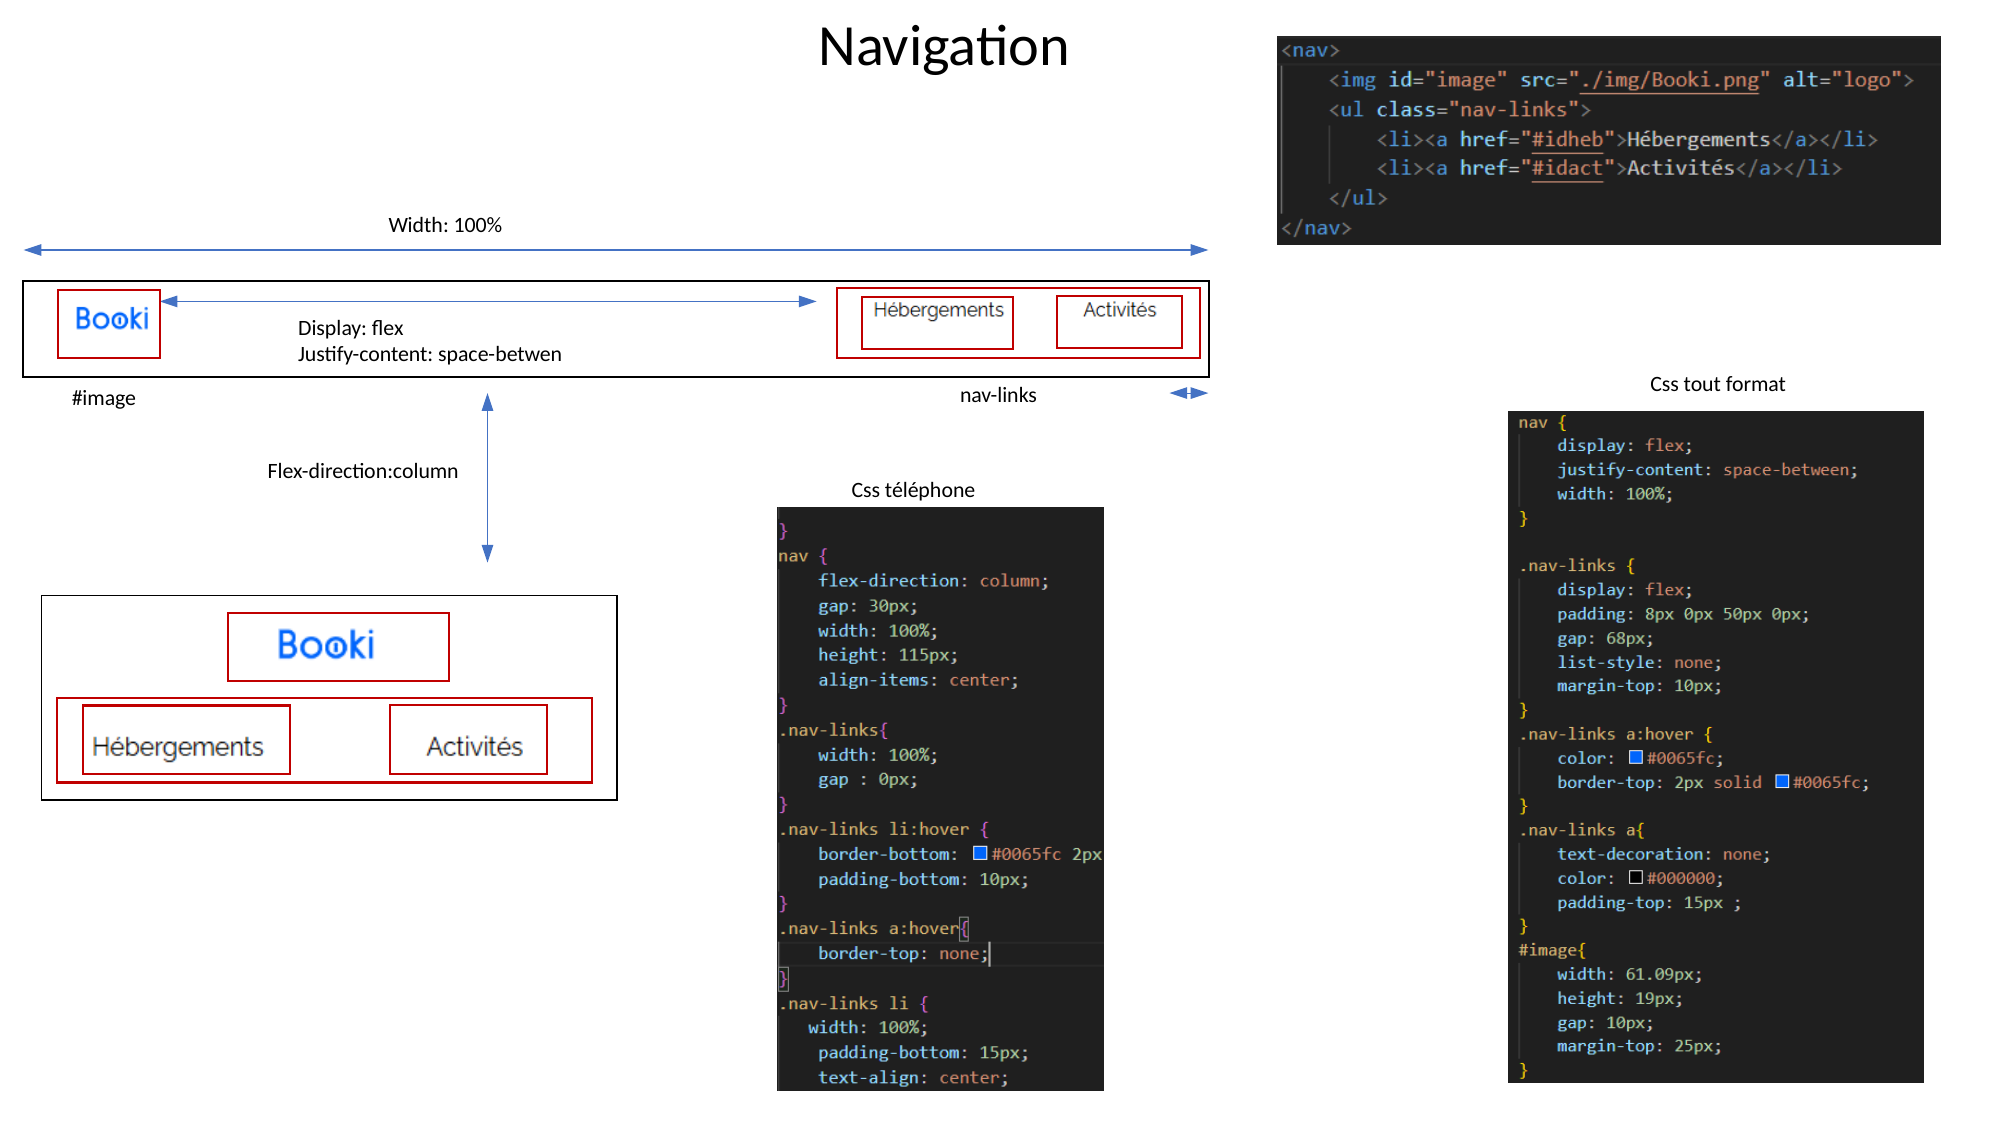

Navigation
Width: 100%
Display: flex
Justify-content: space-betwen
Css tout format
nav-links
#image
Flex-direction:column
Css téléphone